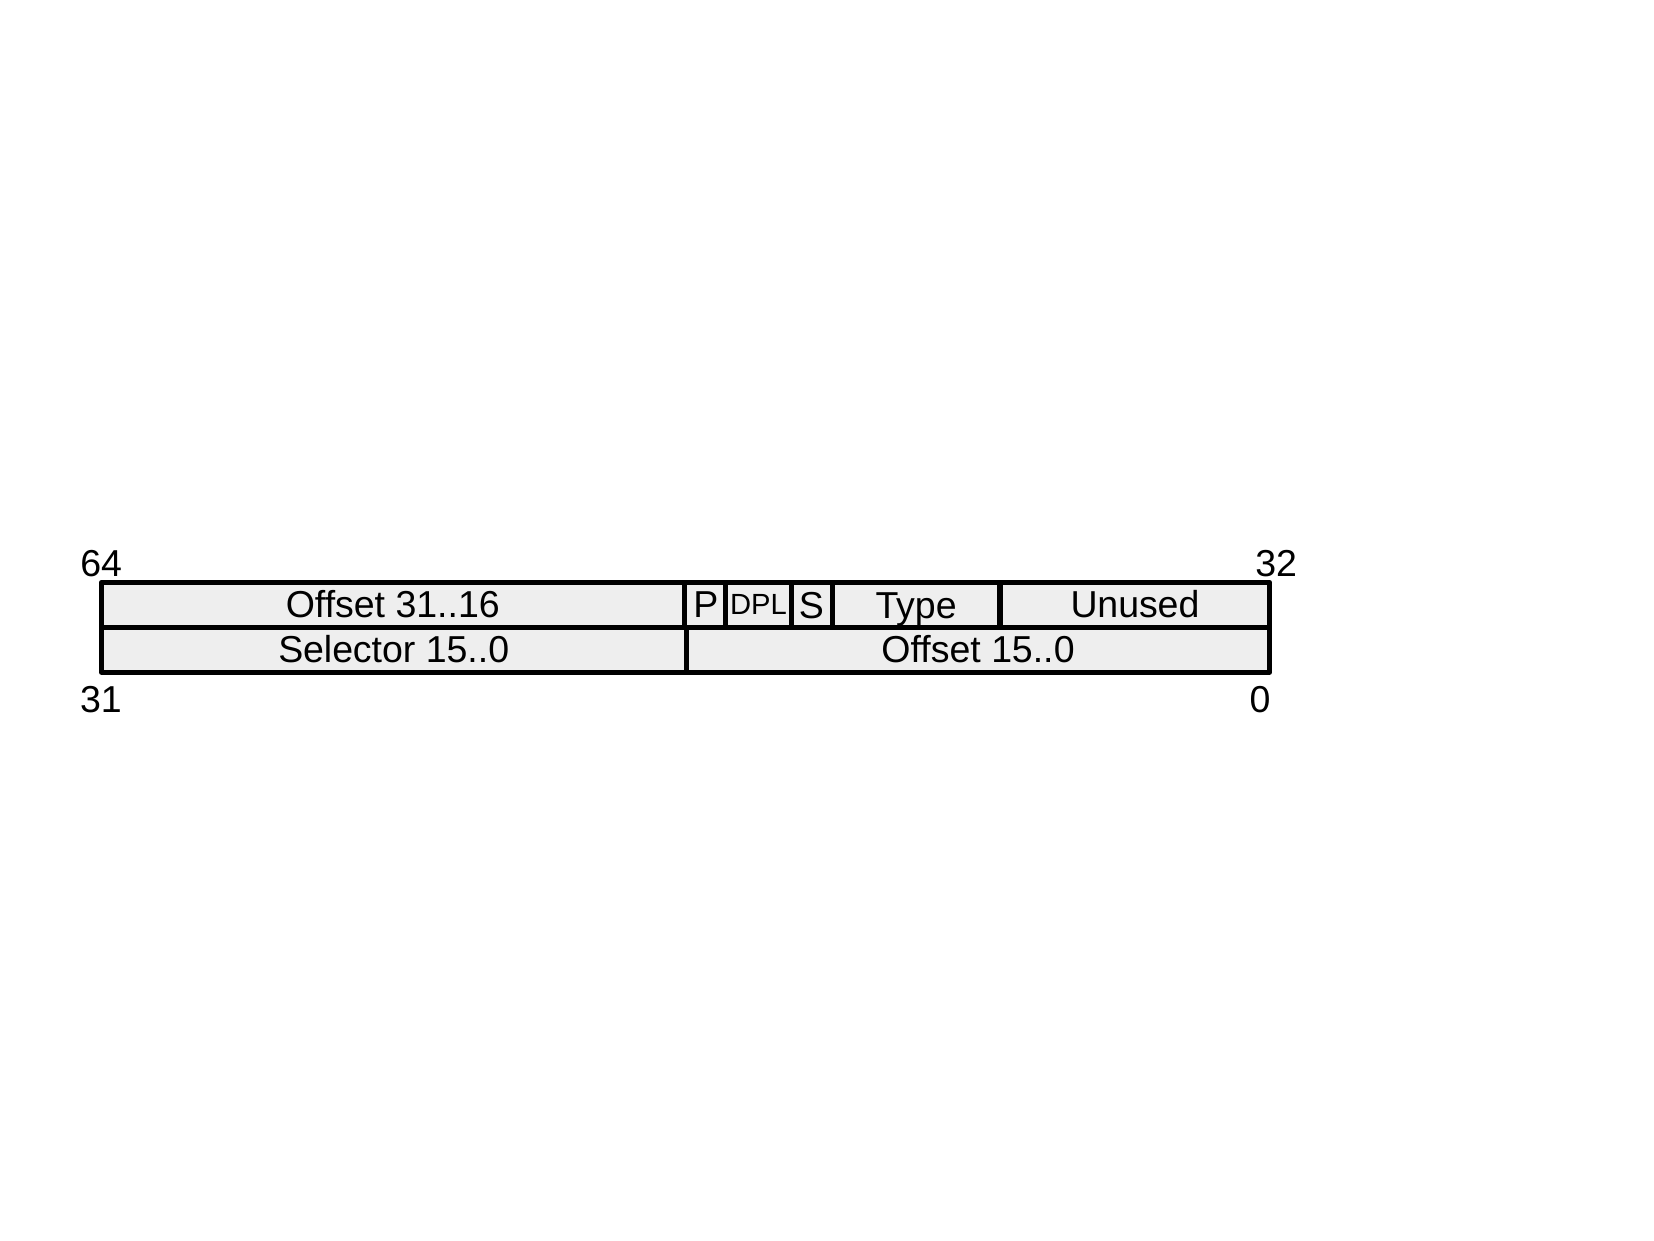

64
32
Offset 31..16
P
DPL
Unused
S
Type
Selector 15..0
Offset 15..0
31
0